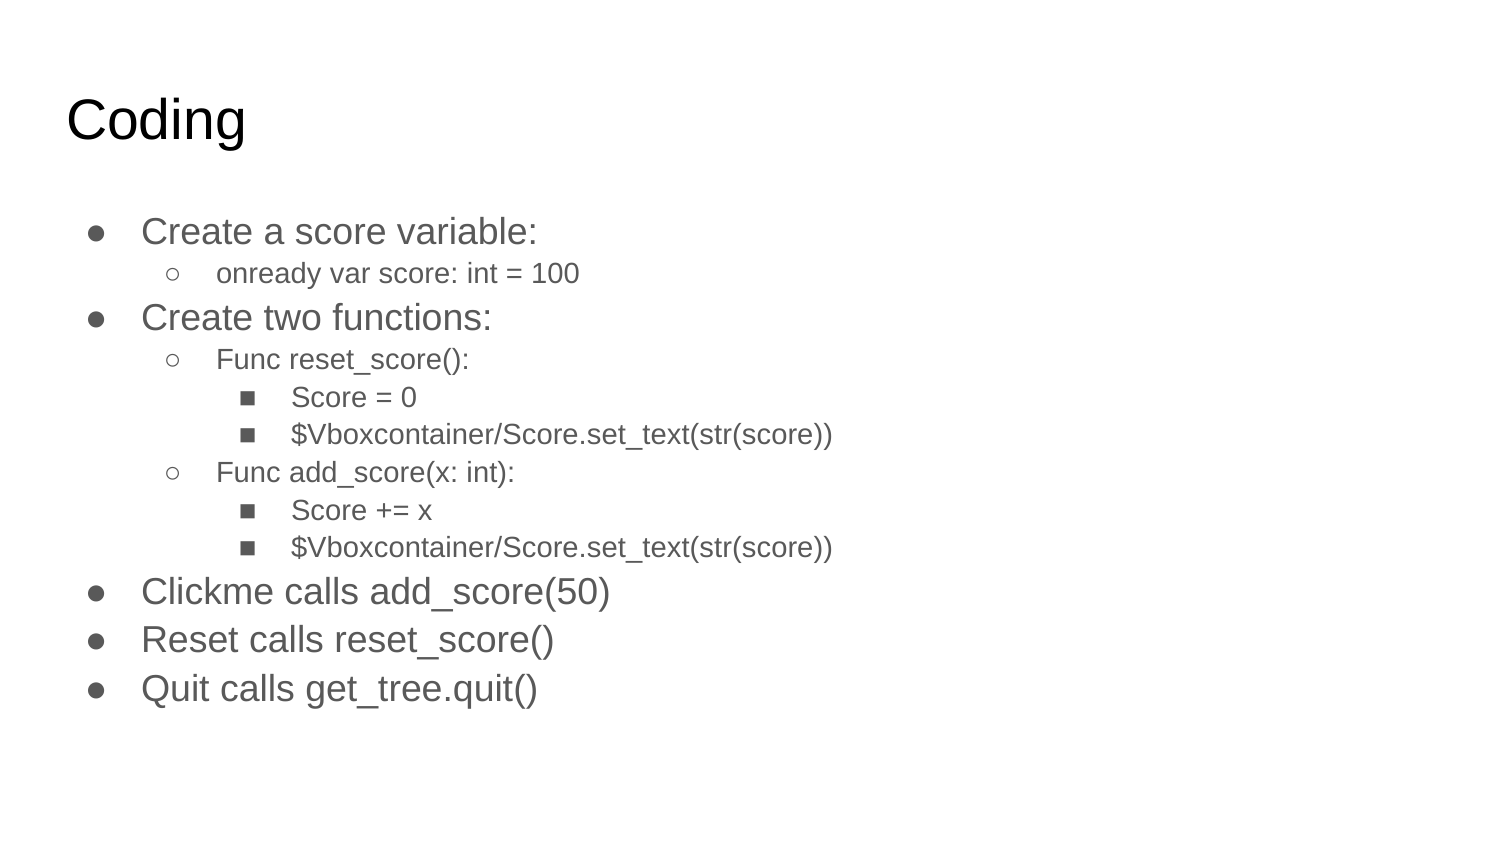

# Coding
Create a score variable:
onready var score: int = 100
Create two functions:
Func reset_score():
Score = 0
$Vboxcontainer/Score.set_text(str(score))
Func add_score(x: int):
Score += x
$Vboxcontainer/Score.set_text(str(score))
Clickme calls add_score(50)
Reset calls reset_score()
Quit calls get_tree.quit()